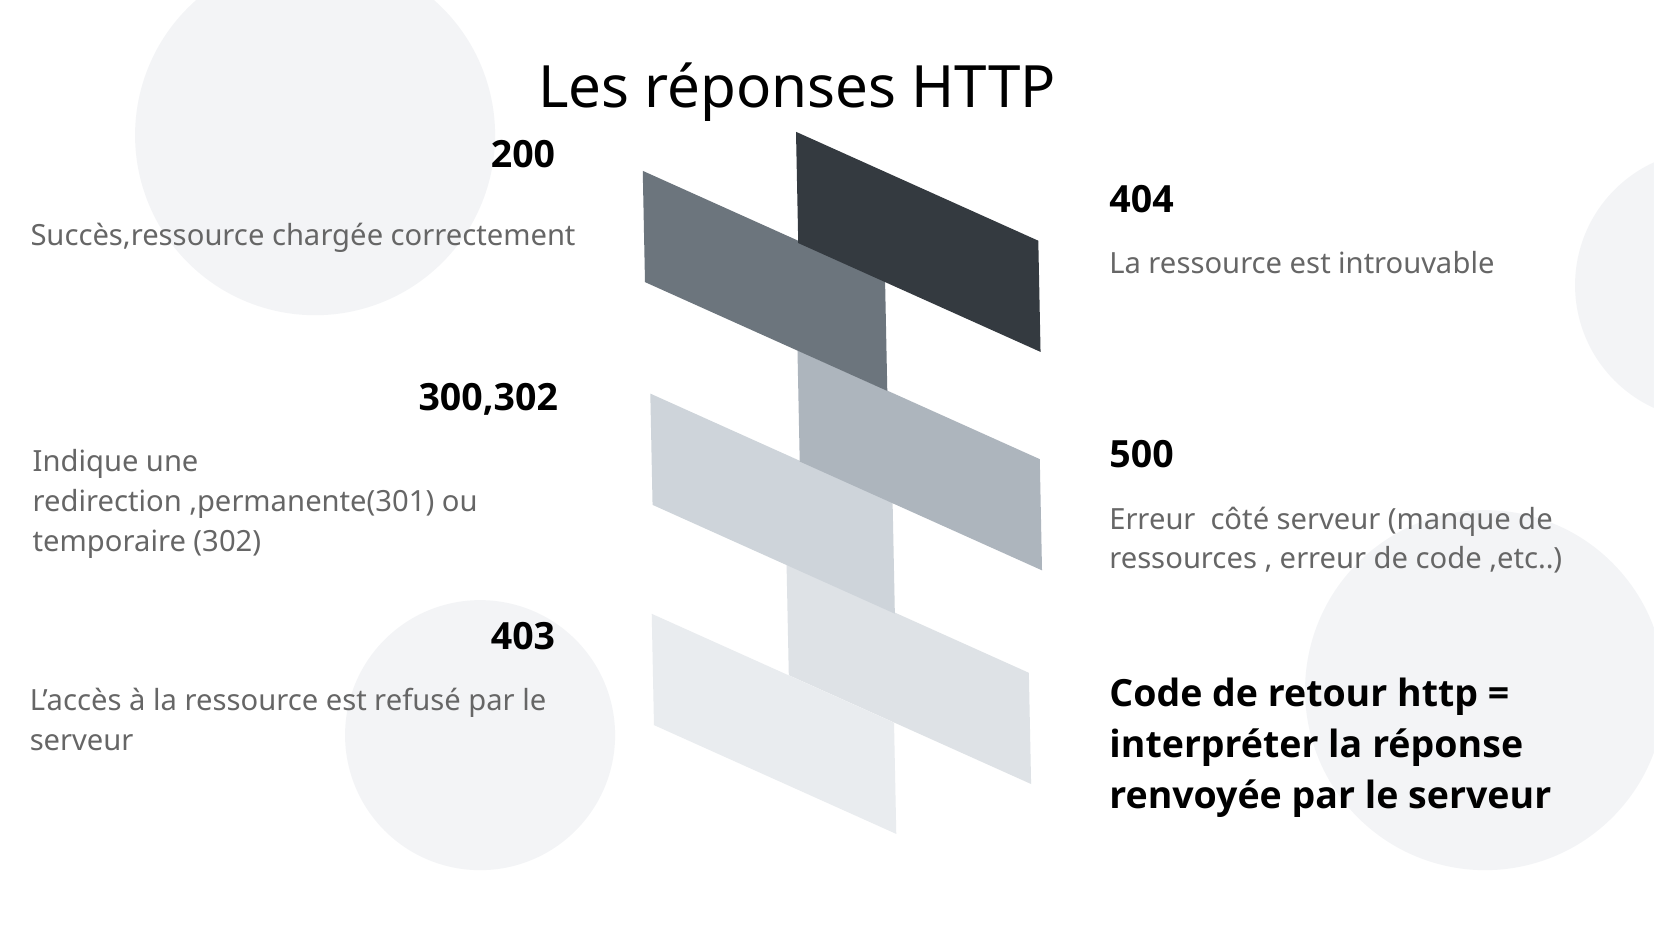

Les réponses HTTP
200
404
Succès,ressource chargée correctement
La ressource est introuvable
300,302
500
Indique une redirection ,permanente(301) ou temporaire (302)
Erreur côté serveur (manque de ressources , erreur de code ,etc..)
403
Code de retour http = interpréter la réponse renvoyée par le serveur
L’accès à la ressource est refusé par le serveur